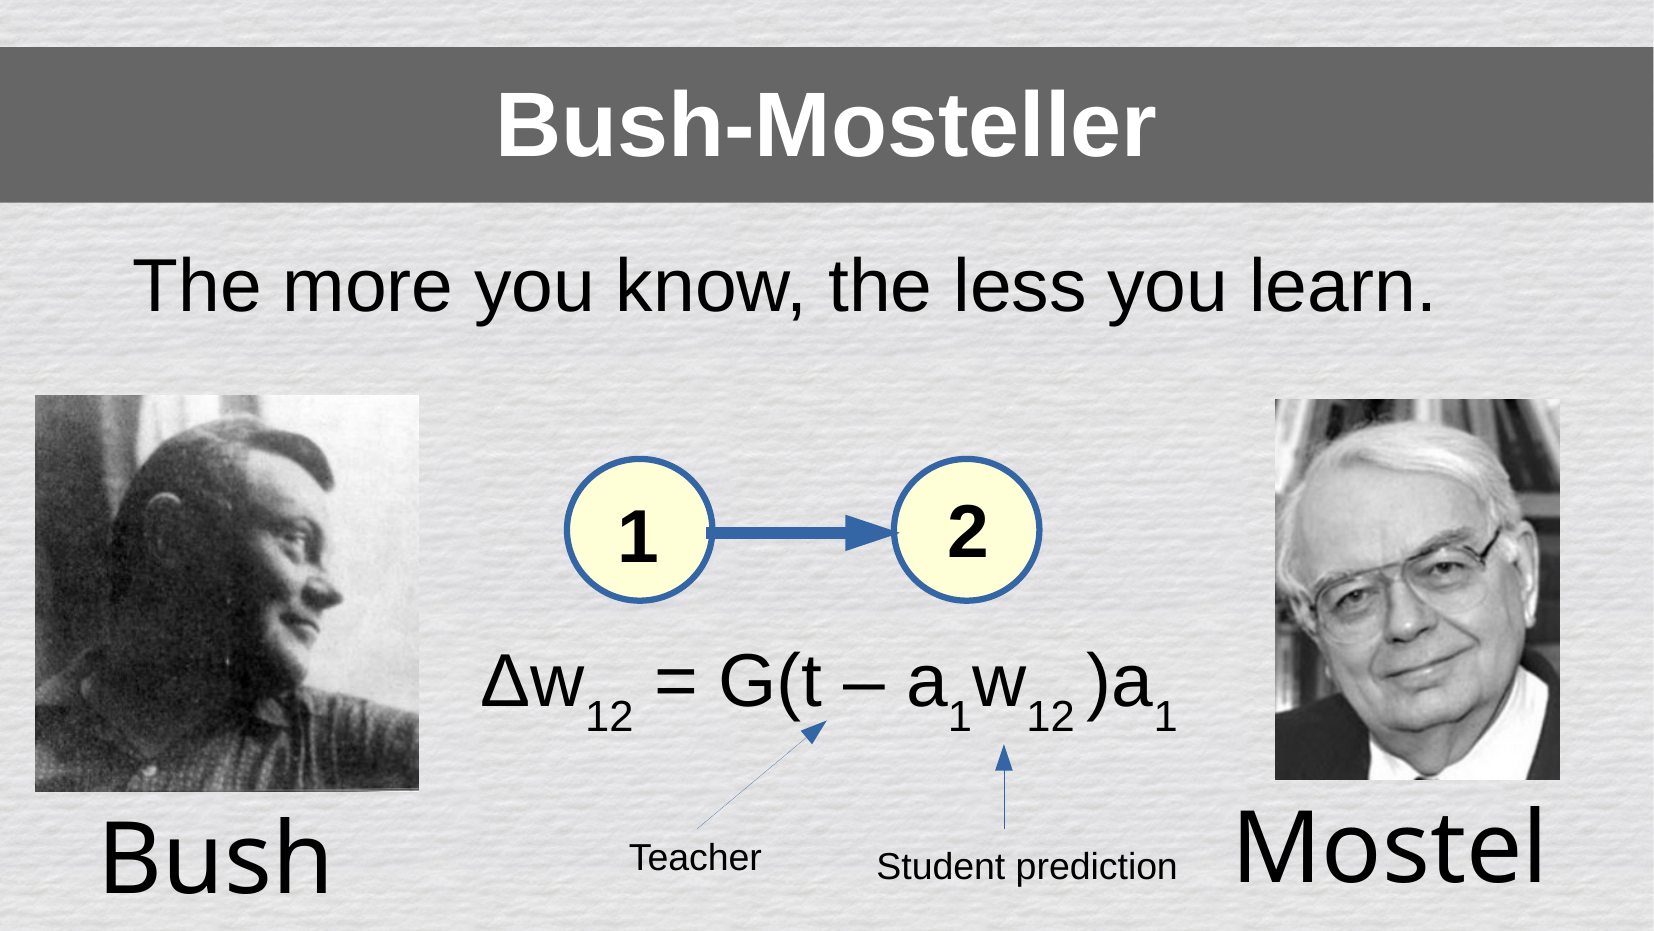

# Bush-Mosteller
The more you know, the less you learn.
2
1
Δw12 = G(t – a1w12 )a1
Mosteller
Bush
Teacher
Student prediction